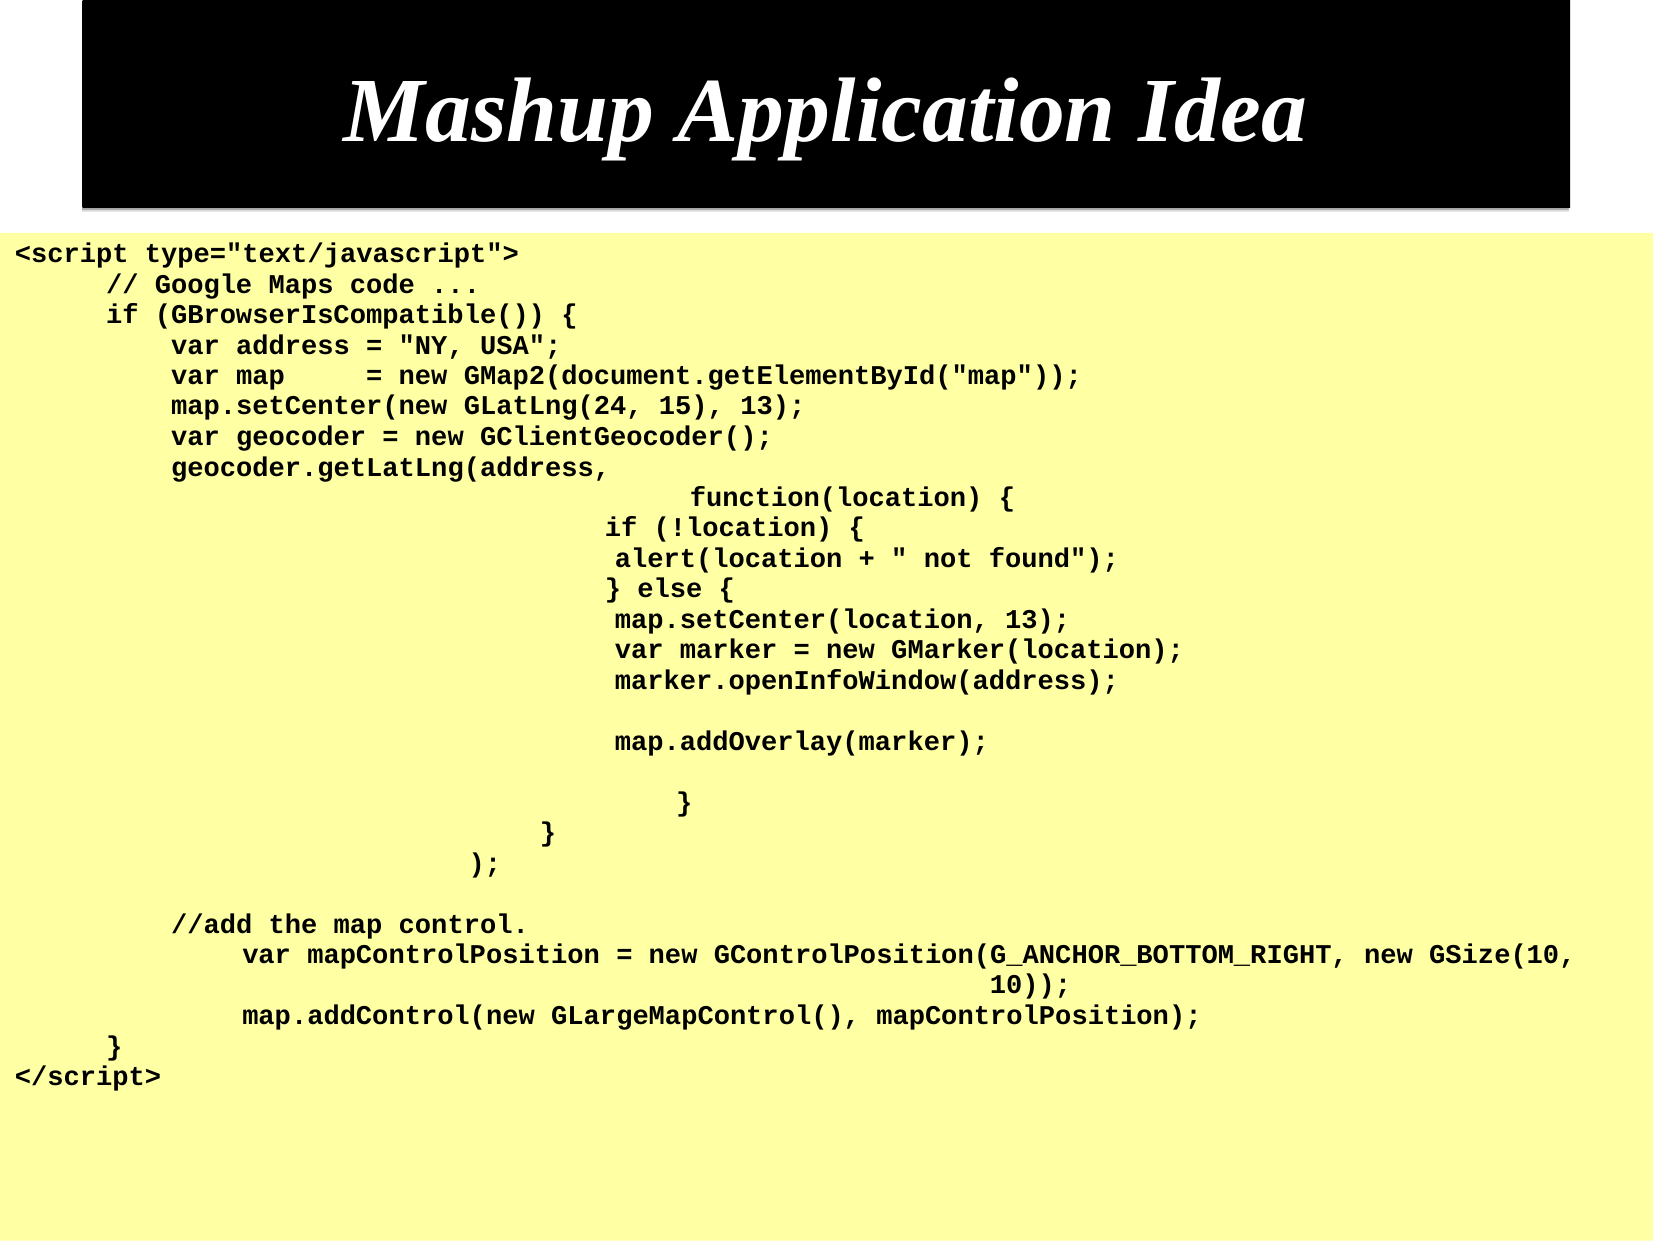

# Mashup Application Idea
<script type="text/javascript">
	 // Google Maps code ...
	 if (GBrowserIsCompatible()) {
	 var address = "NY, USA";
	 var map = new GMap2(document.getElementById("map"));
	 map.setCenter(new GLatLng(24, 15), 13);
	 var geocoder = new GClientGeocoder();
	 geocoder.getLatLng(address,
	 	function(location) {
			 if (!location) {
			 	alert(location + " not found");
			 } else {
				map.setCenter(location, 13);
				var marker = new GMarker(location);
				marker.openInfoWindow(address);
				map.addOverlay(marker);
		 }
			}
 	 );
	 //add the map control.
 var mapControlPosition = new GControlPosition(G_ANCHOR_BOTTOM_RIGHT, new GSize(10,
 10));
 map.addControl(new GLargeMapControl(), mapControlPosition);
	 }
</script>